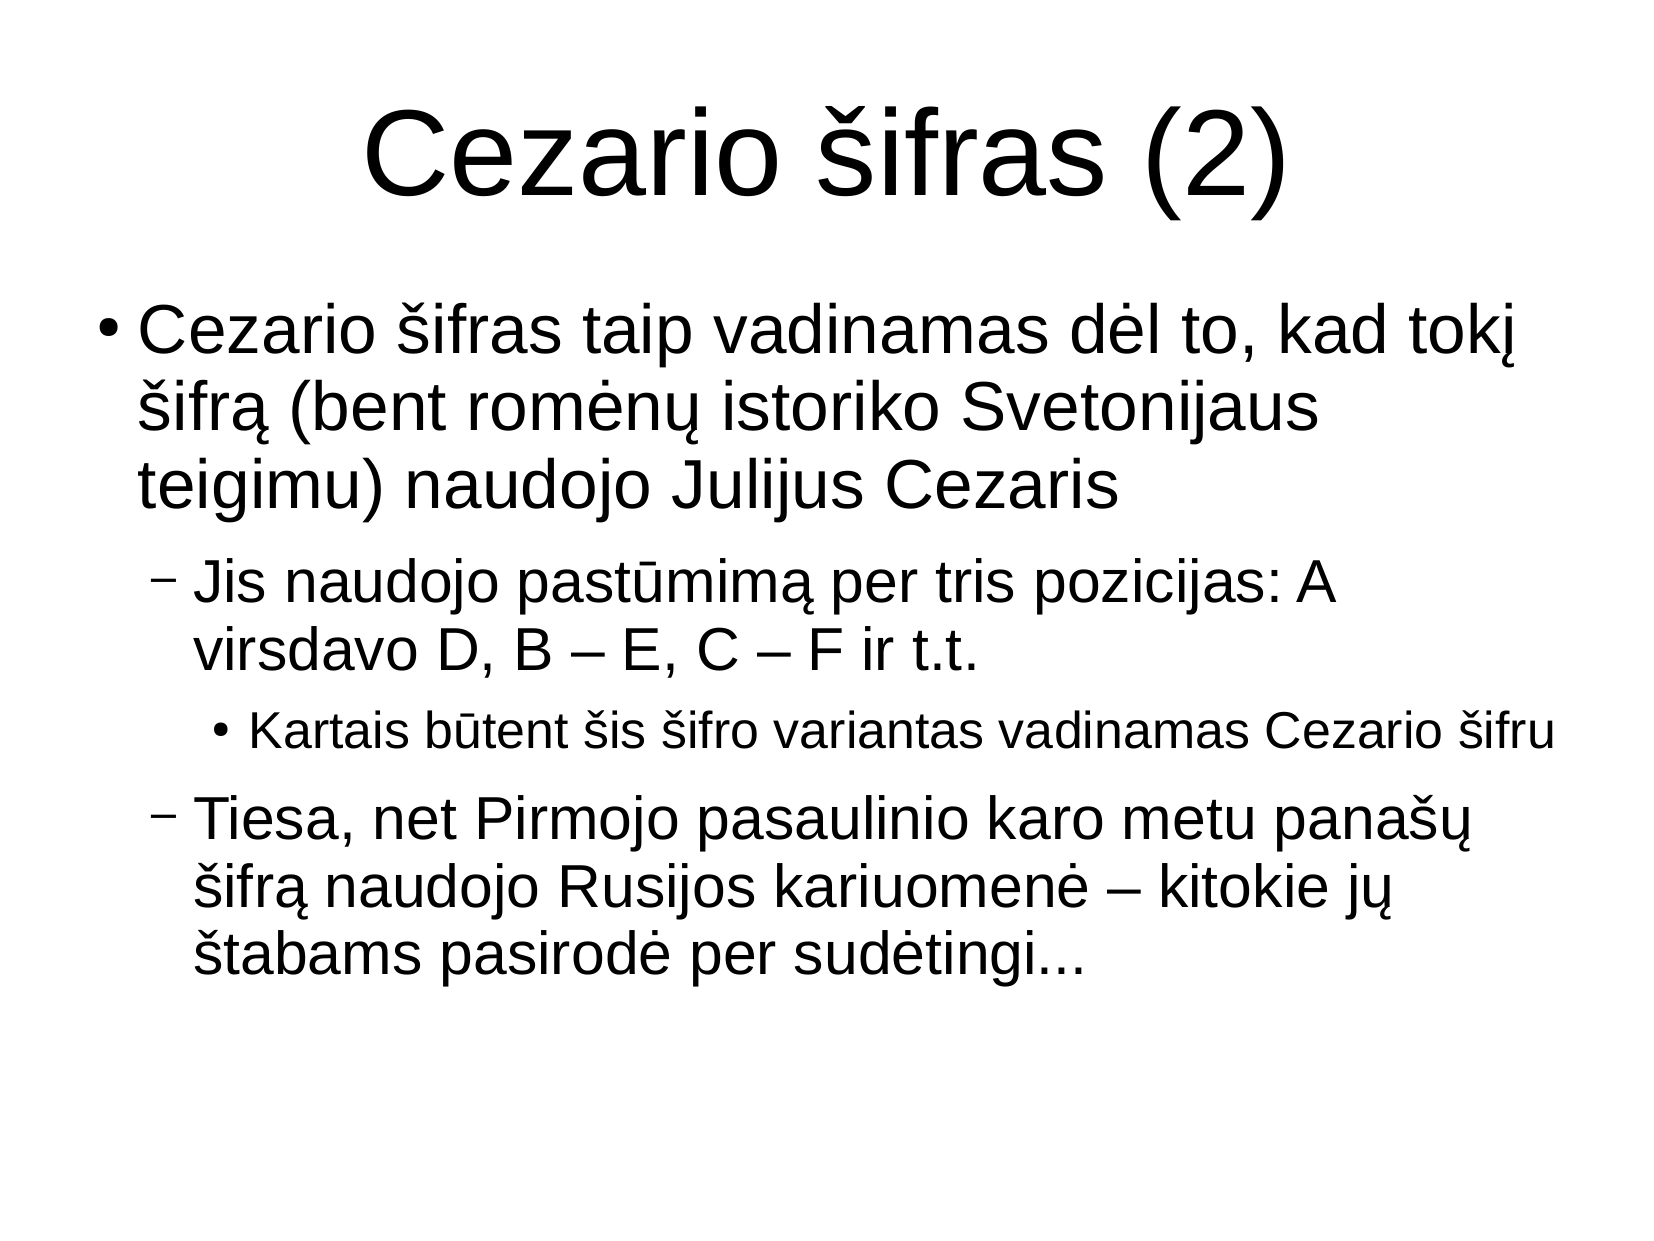

# Cezario šifras (2)
Cezario šifras taip vadinamas dėl to, kad tokį šifrą (bent romėnų istoriko Svetonijaus teigimu) naudojo Julijus Cezaris
Jis naudojo pastūmimą per tris pozicijas: A virsdavo D, B – E, C – F ir t.t.
Kartais būtent šis šifro variantas vadinamas Cezario šifru
Tiesa, net Pirmojo pasaulinio karo metu panašų šifrą naudojo Rusijos kariuomenė – kitokie jų štabams pasirodė per sudėtingi...